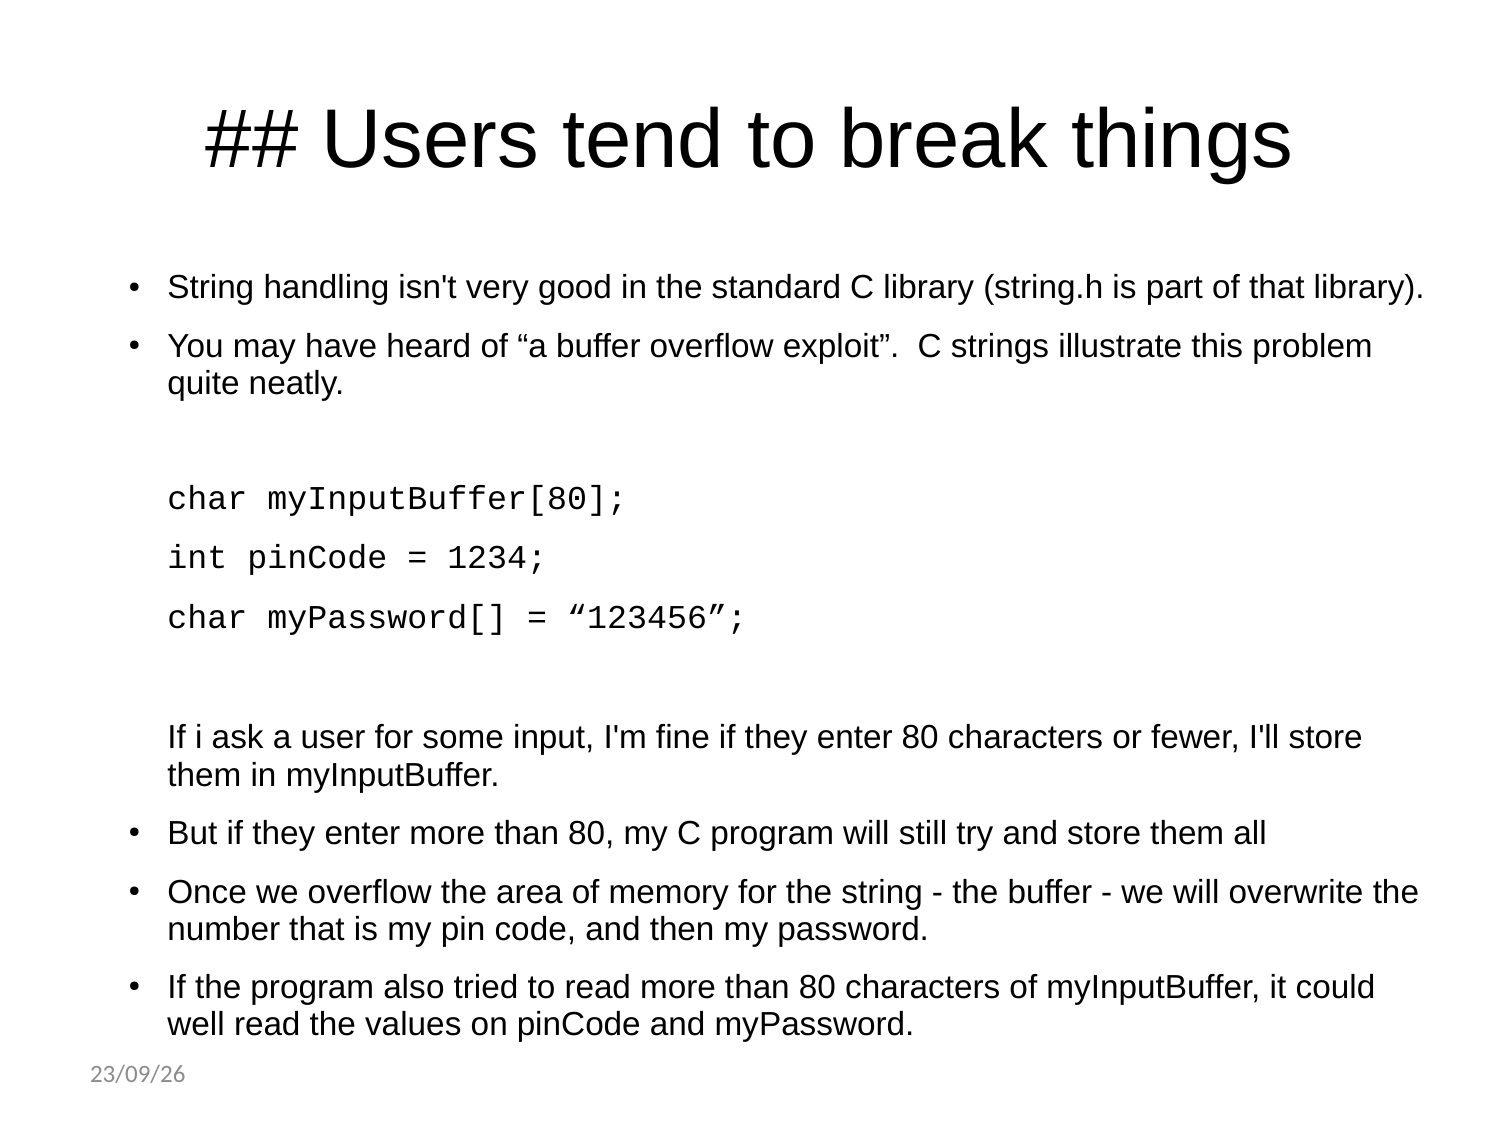

# ## Users tend to break things
String handling isn't very good in the standard C library (string.h is part of that library).
You may have heard of “a buffer overflow exploit”. C strings illustrate this problem quite neatly.
char myInputBuffer[80];
int pinCode = 1234;
char myPassword[] = “123456”;
If i ask a user for some input, I'm fine if they enter 80 characters or fewer, I'll store them in myInputBuffer.
But if they enter more than 80, my C program will still try and store them all
Once we overflow the area of memory for the string - the buffer - we will overwrite the number that is my pin code, and then my password.
If the program also tried to read more than 80 characters of myInputBuffer, it could well read the values on pinCode and myPassword.